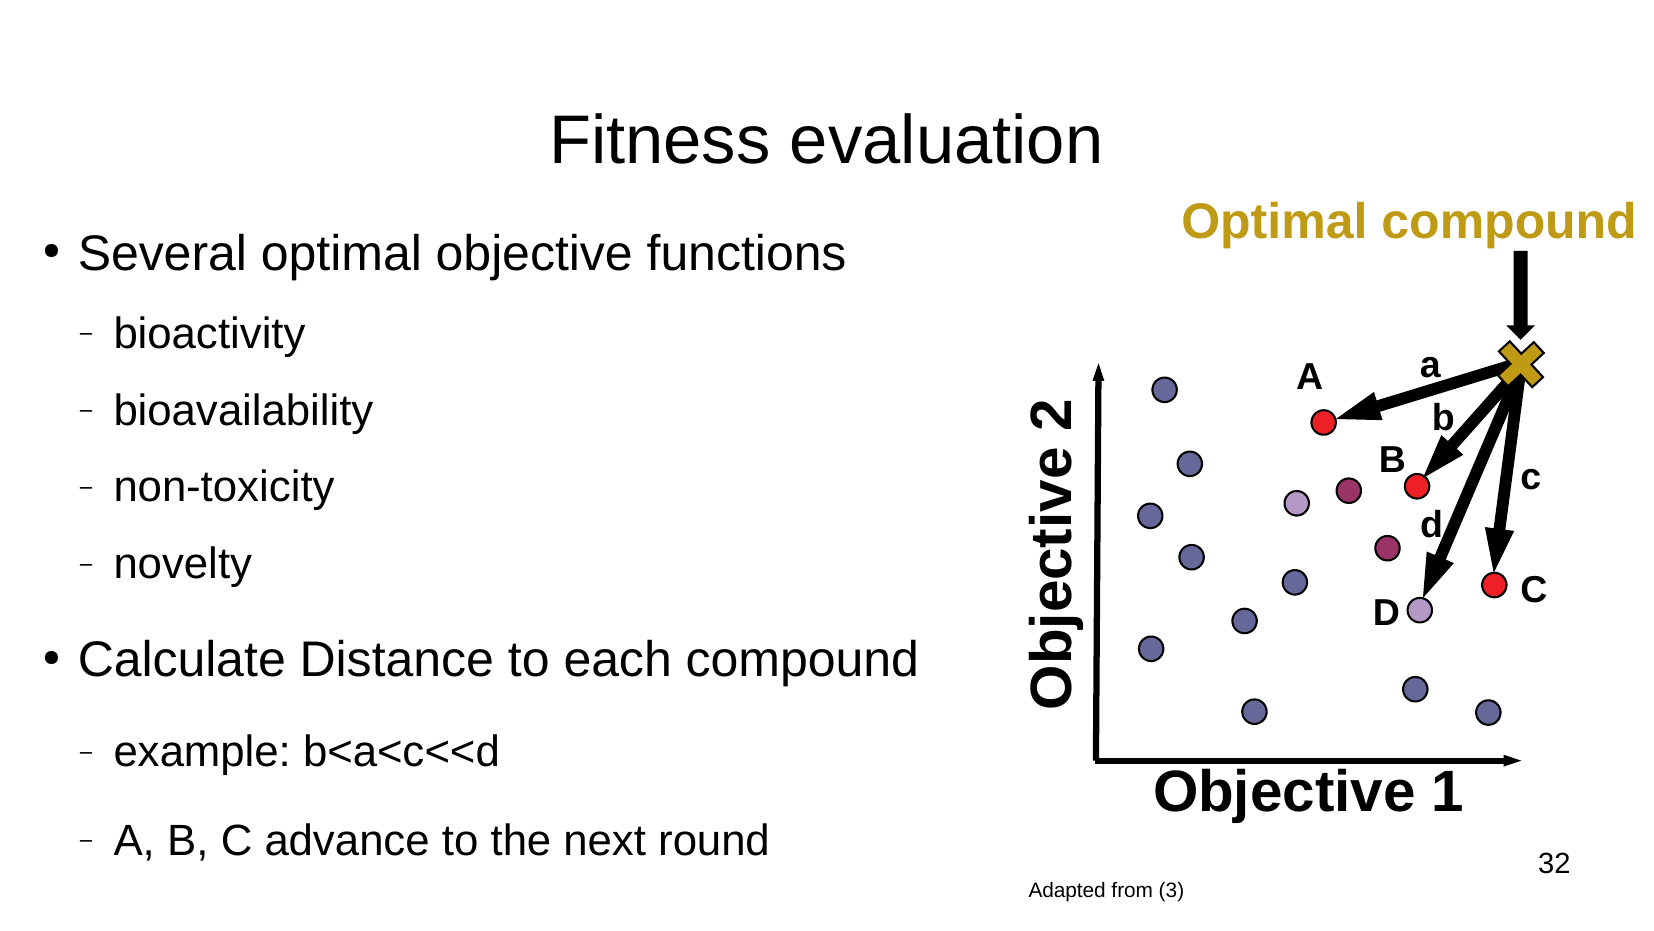

Fitness evaluation
Optimal compound
# Several optimal objective functions
bioactivity
bioavailability
non-toxicity
novelty
Calculate Distance to each compound
example: b<a<c<<d
A, B, C advance to the next round
a
A
b
B
c
d
Objective 2
C
D
Objective 1
32
Adapted from (3)